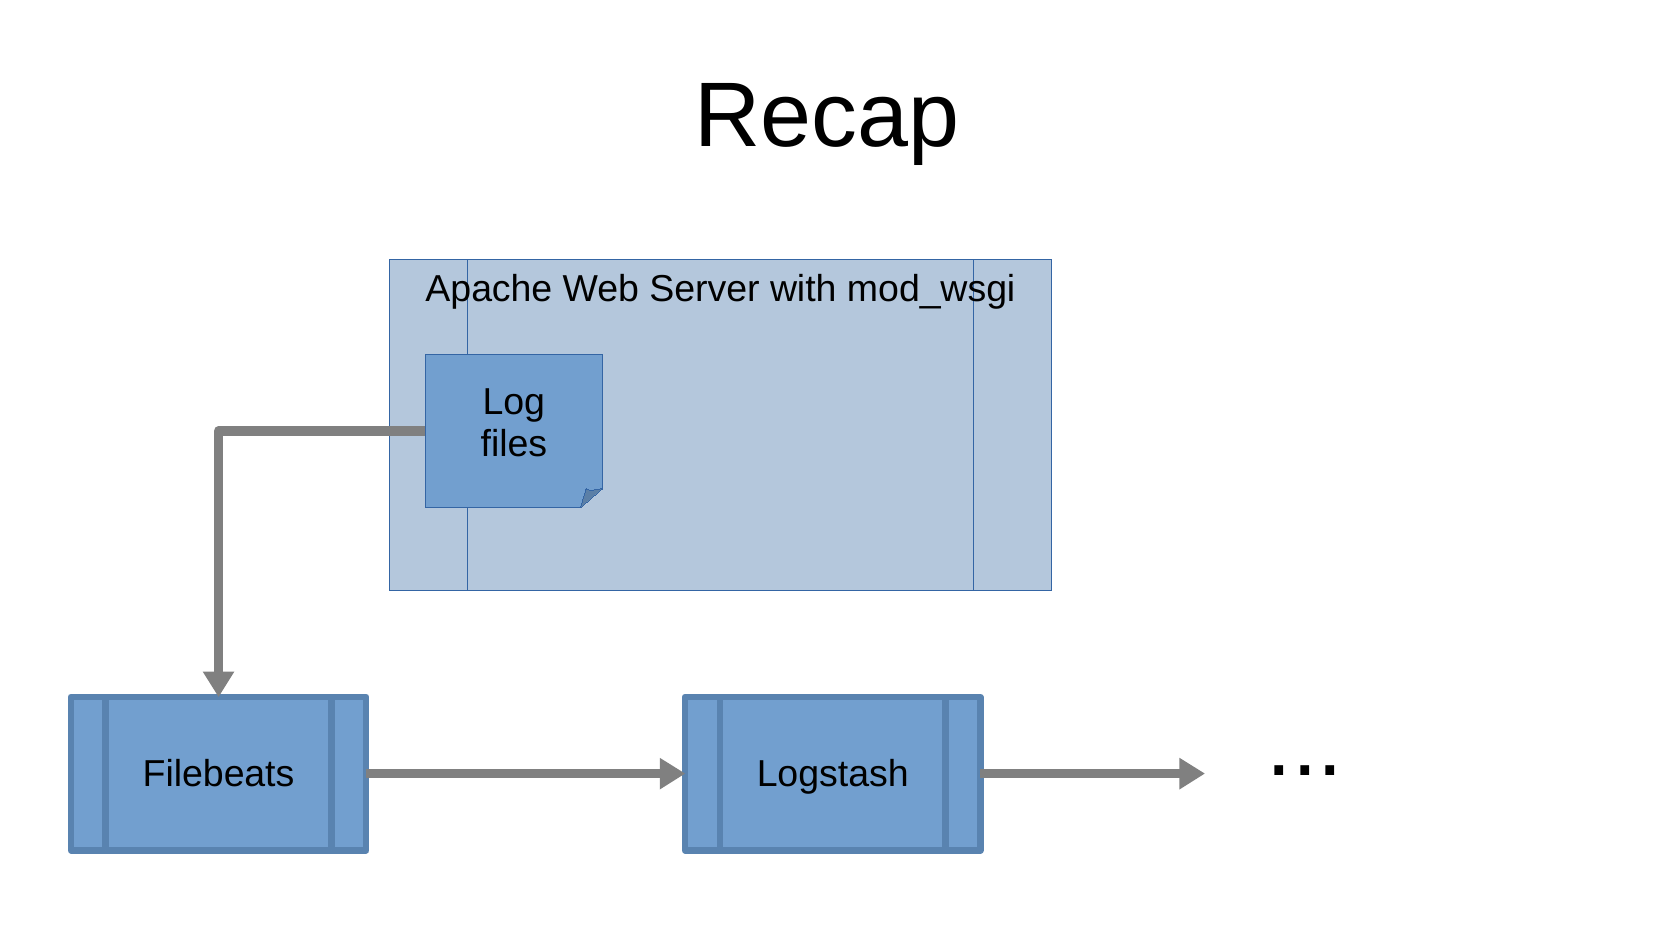

# Recap
Apache Web Server with mod_wsgi
Log
files
...
Filebeats
Logstash